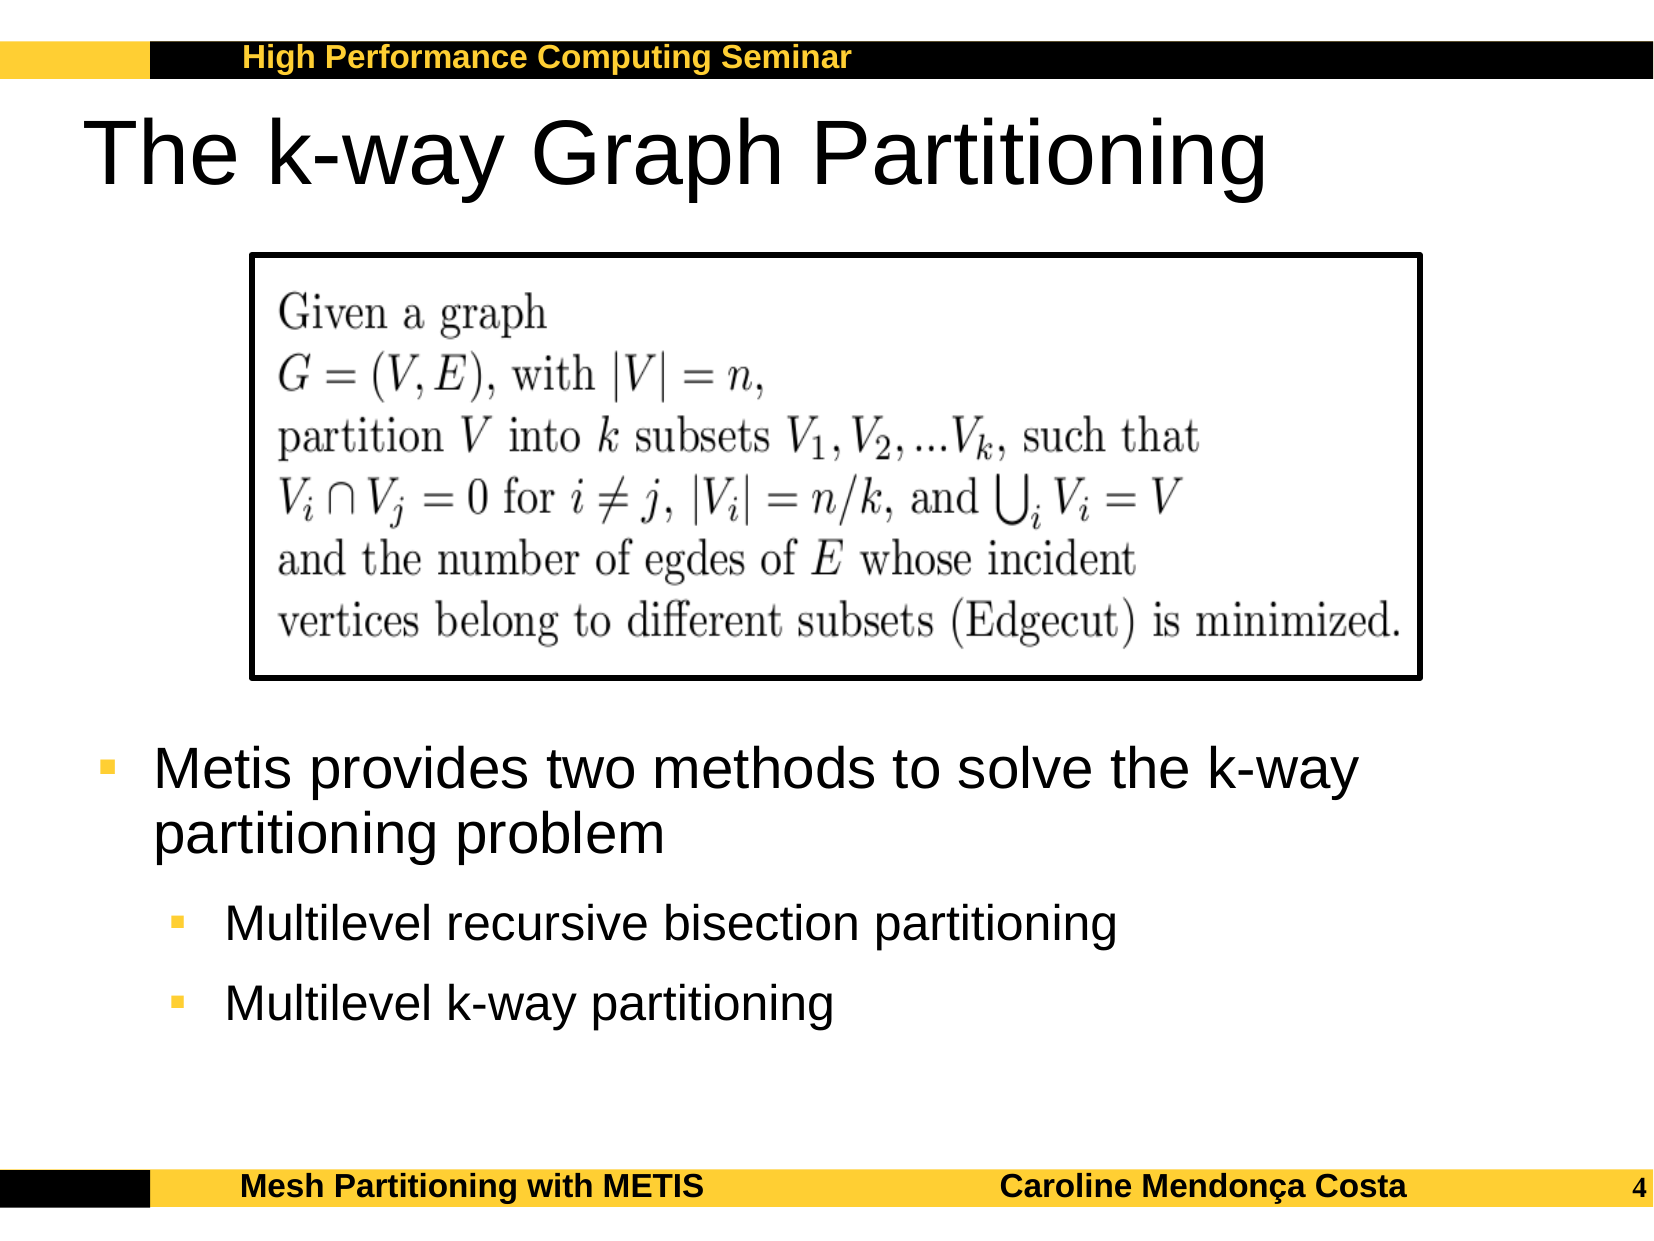

# The k-way Graph Partitioning
Metis provides two methods to solve the k-way partitioning problem
Multilevel recursive bisection partitioning
Multilevel k-way partitioning
4